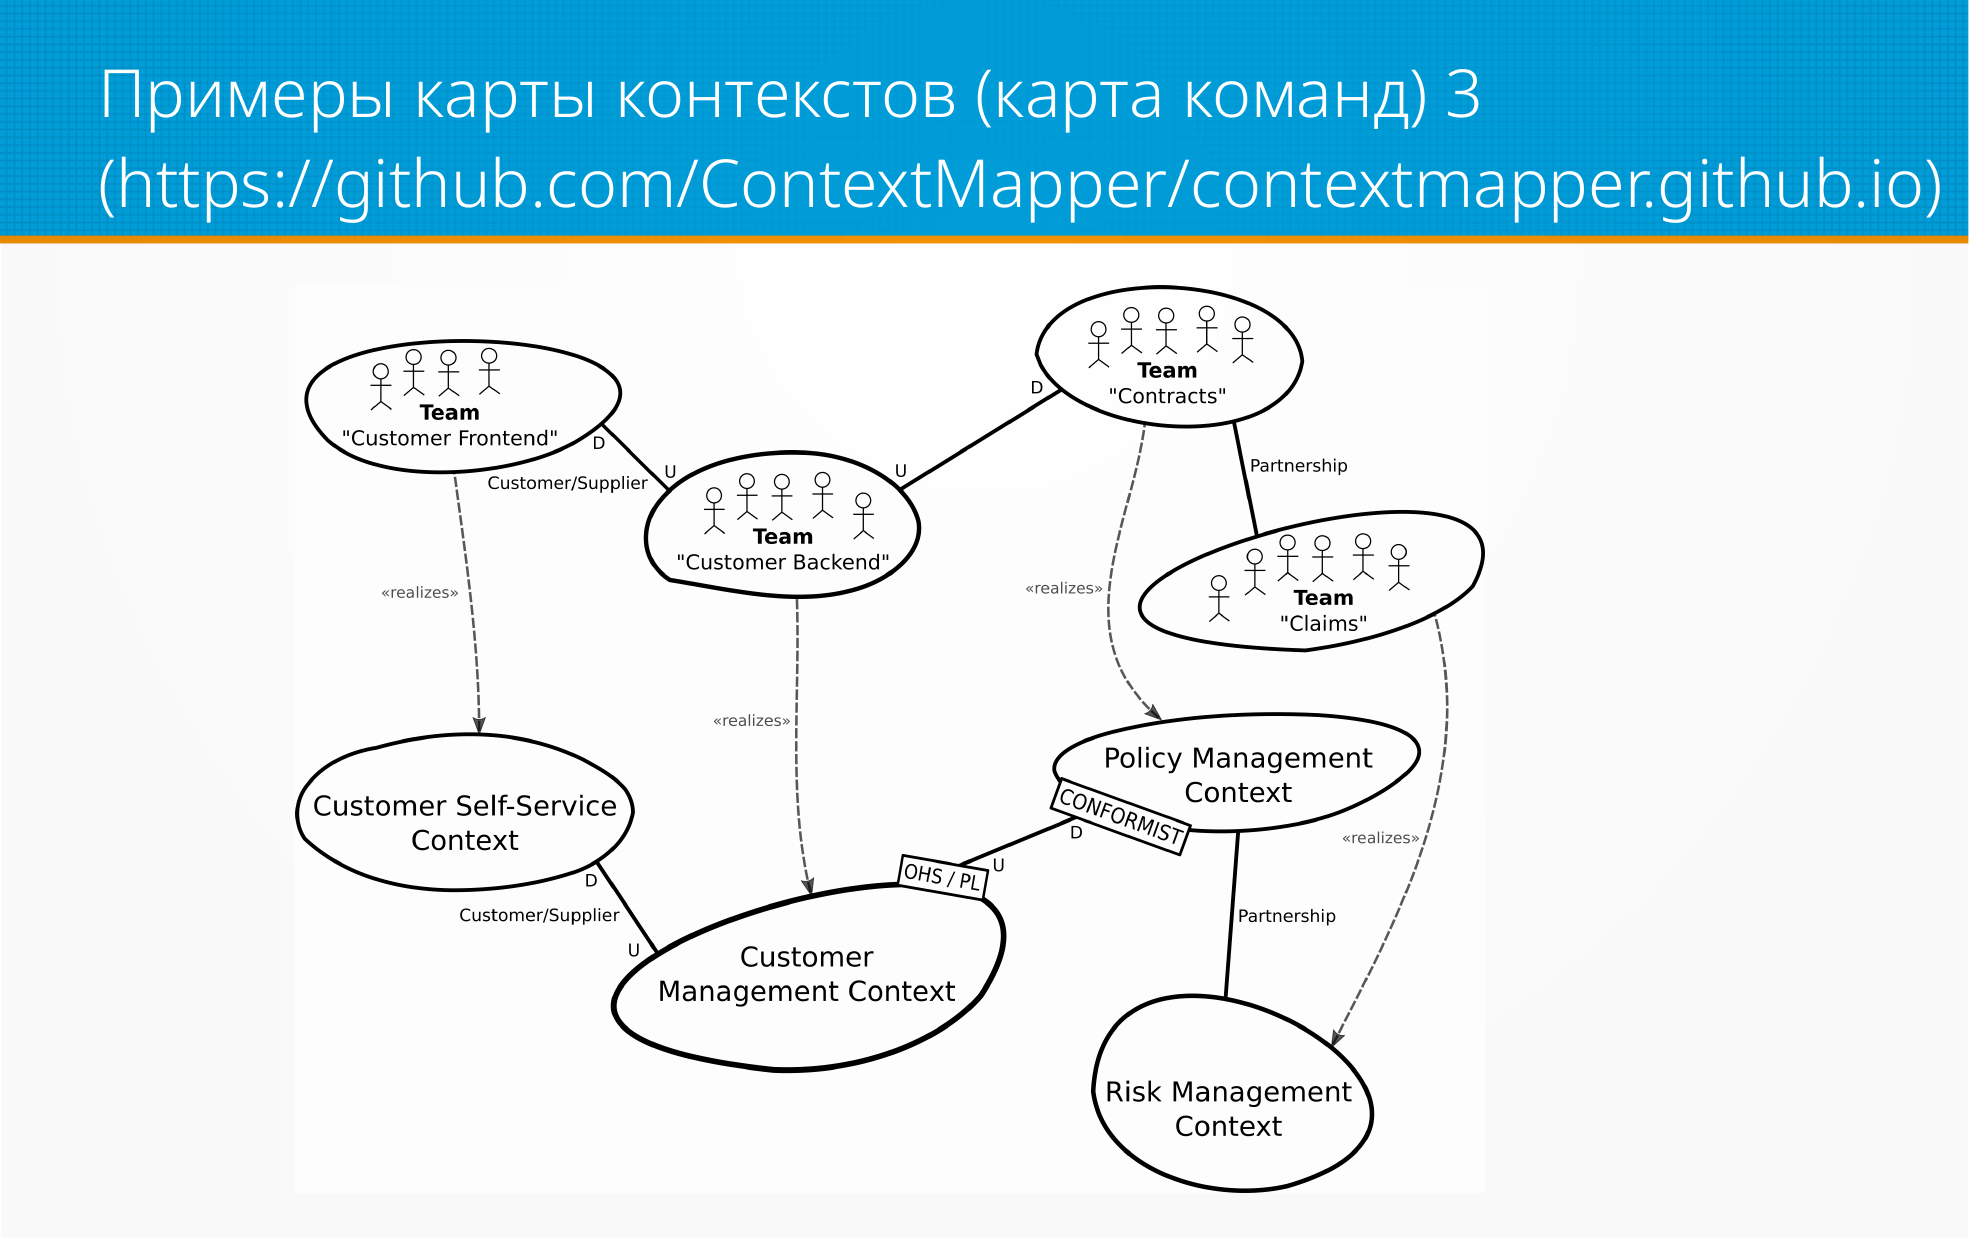

# Примеры карты контекстов (карта команд) 3 (https://github.com/ContextMapper/contextmapper.github.io)